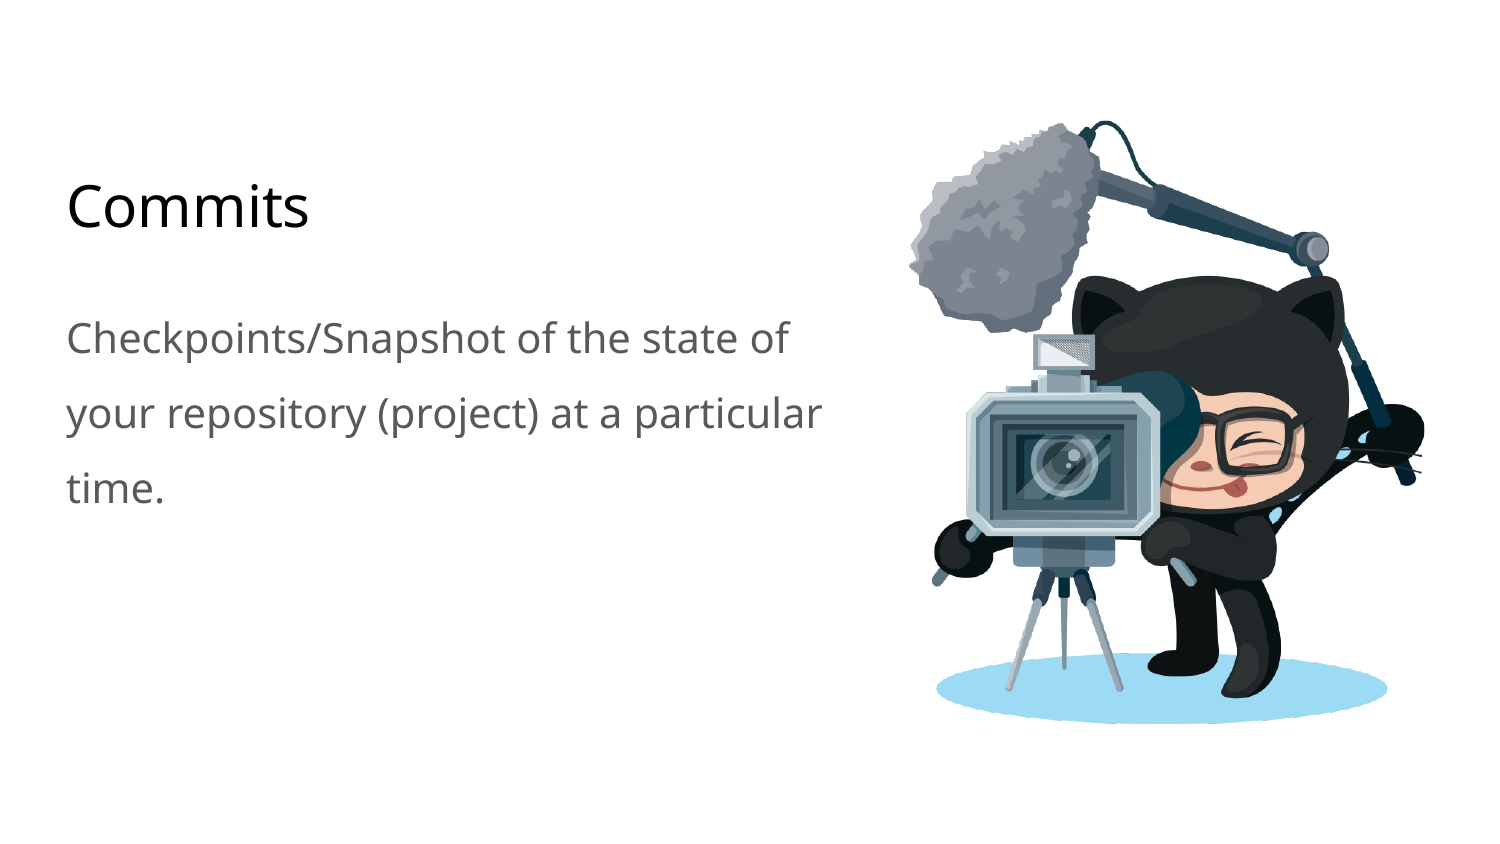

# Commits
Checkpoints/Snapshot of the state of your repository (project) at a particular time.